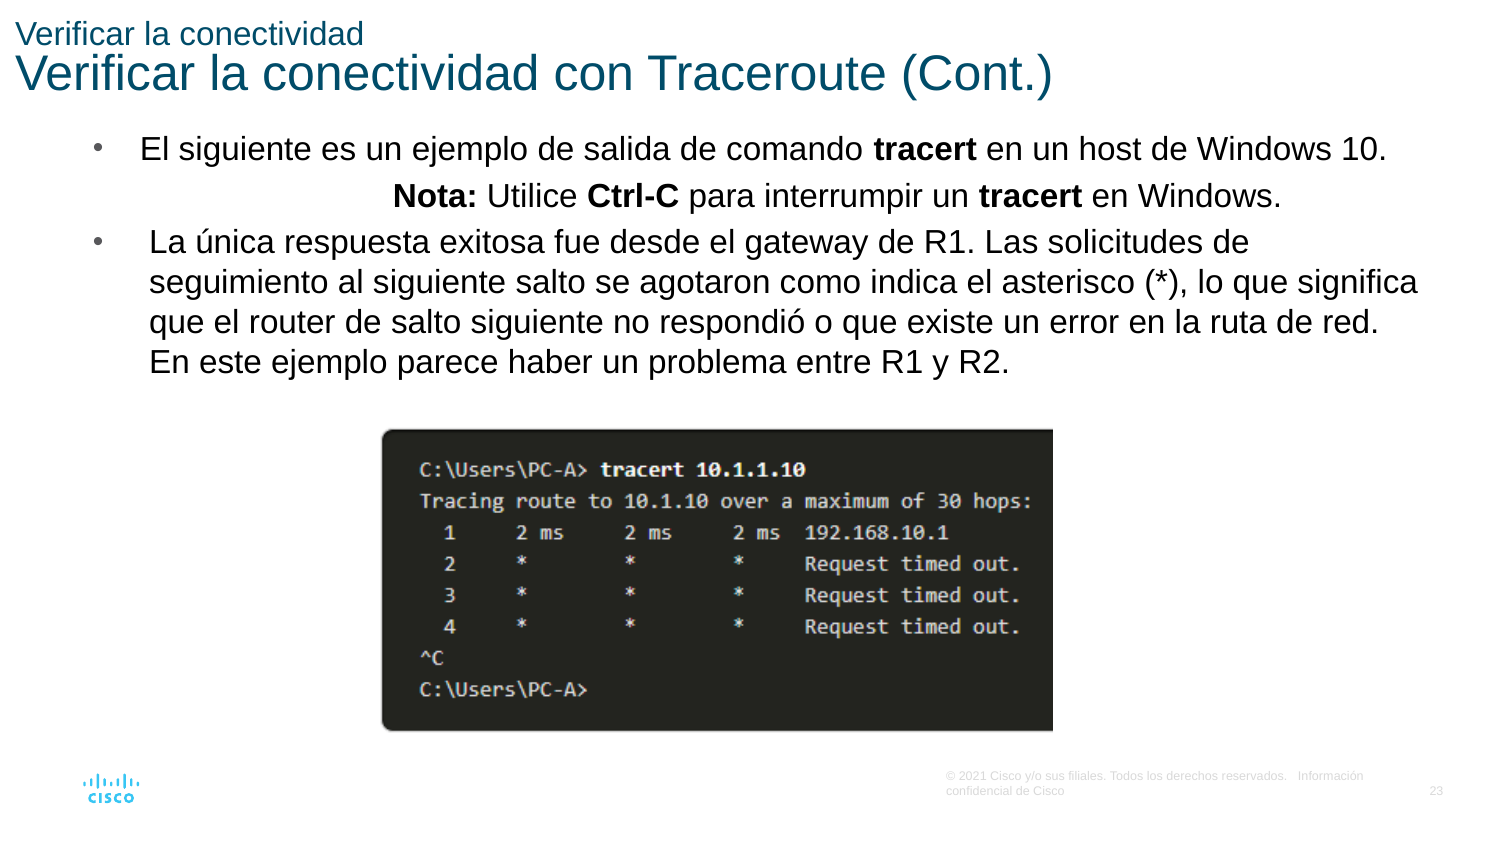

# Verificar la conectividad Verificar la conectividad con Traceroute (Cont.)
El siguiente es un ejemplo de salida de comando tracert en un host de Windows 10.
		Nota: Utilice Ctrl-C para interrumpir un tracert en Windows.
La única respuesta exitosa fue desde el gateway de R1. Las solicitudes de seguimiento al siguiente salto se agotaron como indica el asterisco (*), lo que significa que el router de salto siguiente no respondió o que existe un error en la ruta de red. En este ejemplo parece haber un problema entre R1 y R2.